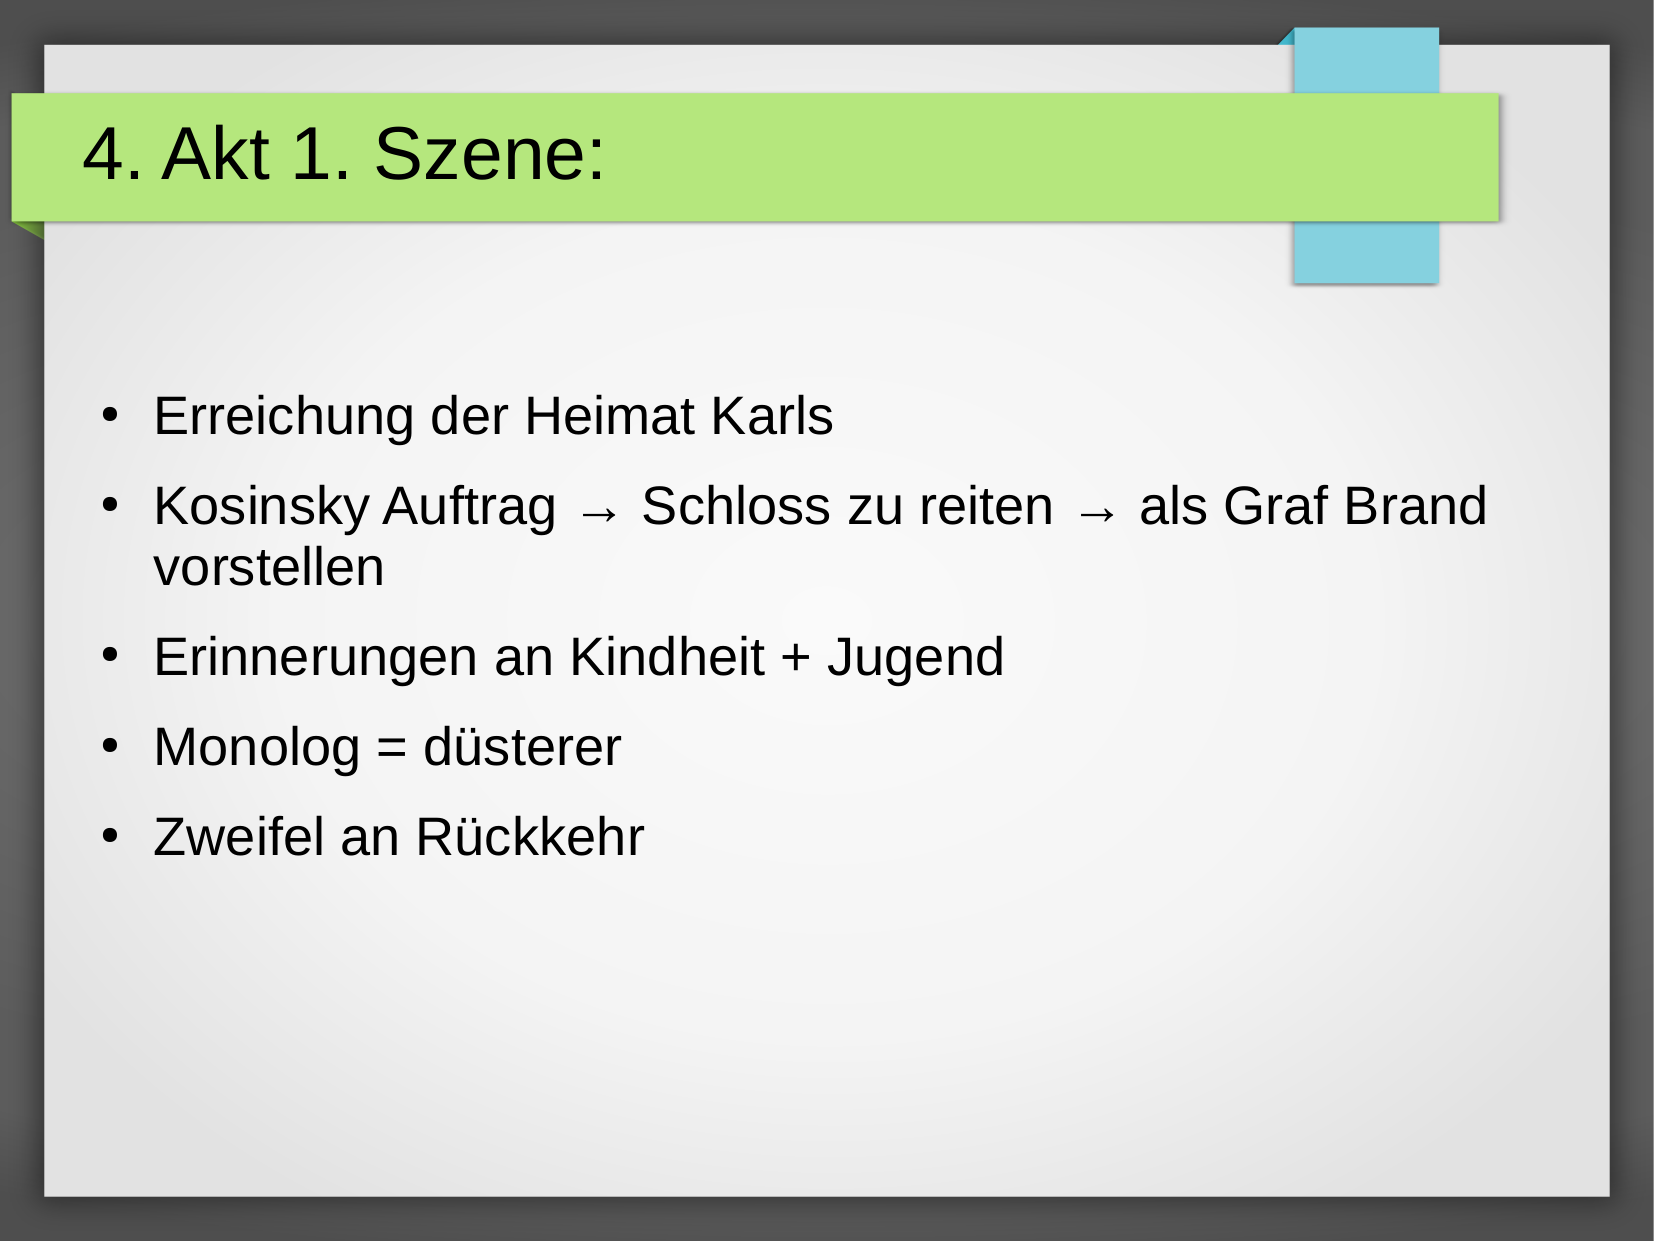

# 4. Akt 1. Szene:
Erreichung der Heimat Karls
Kosinsky Auftrag → Schloss zu reiten → als Graf Brand vorstellen
Erinnerungen an Kindheit + Jugend
Monolog = düsterer
Zweifel an Rückkehr